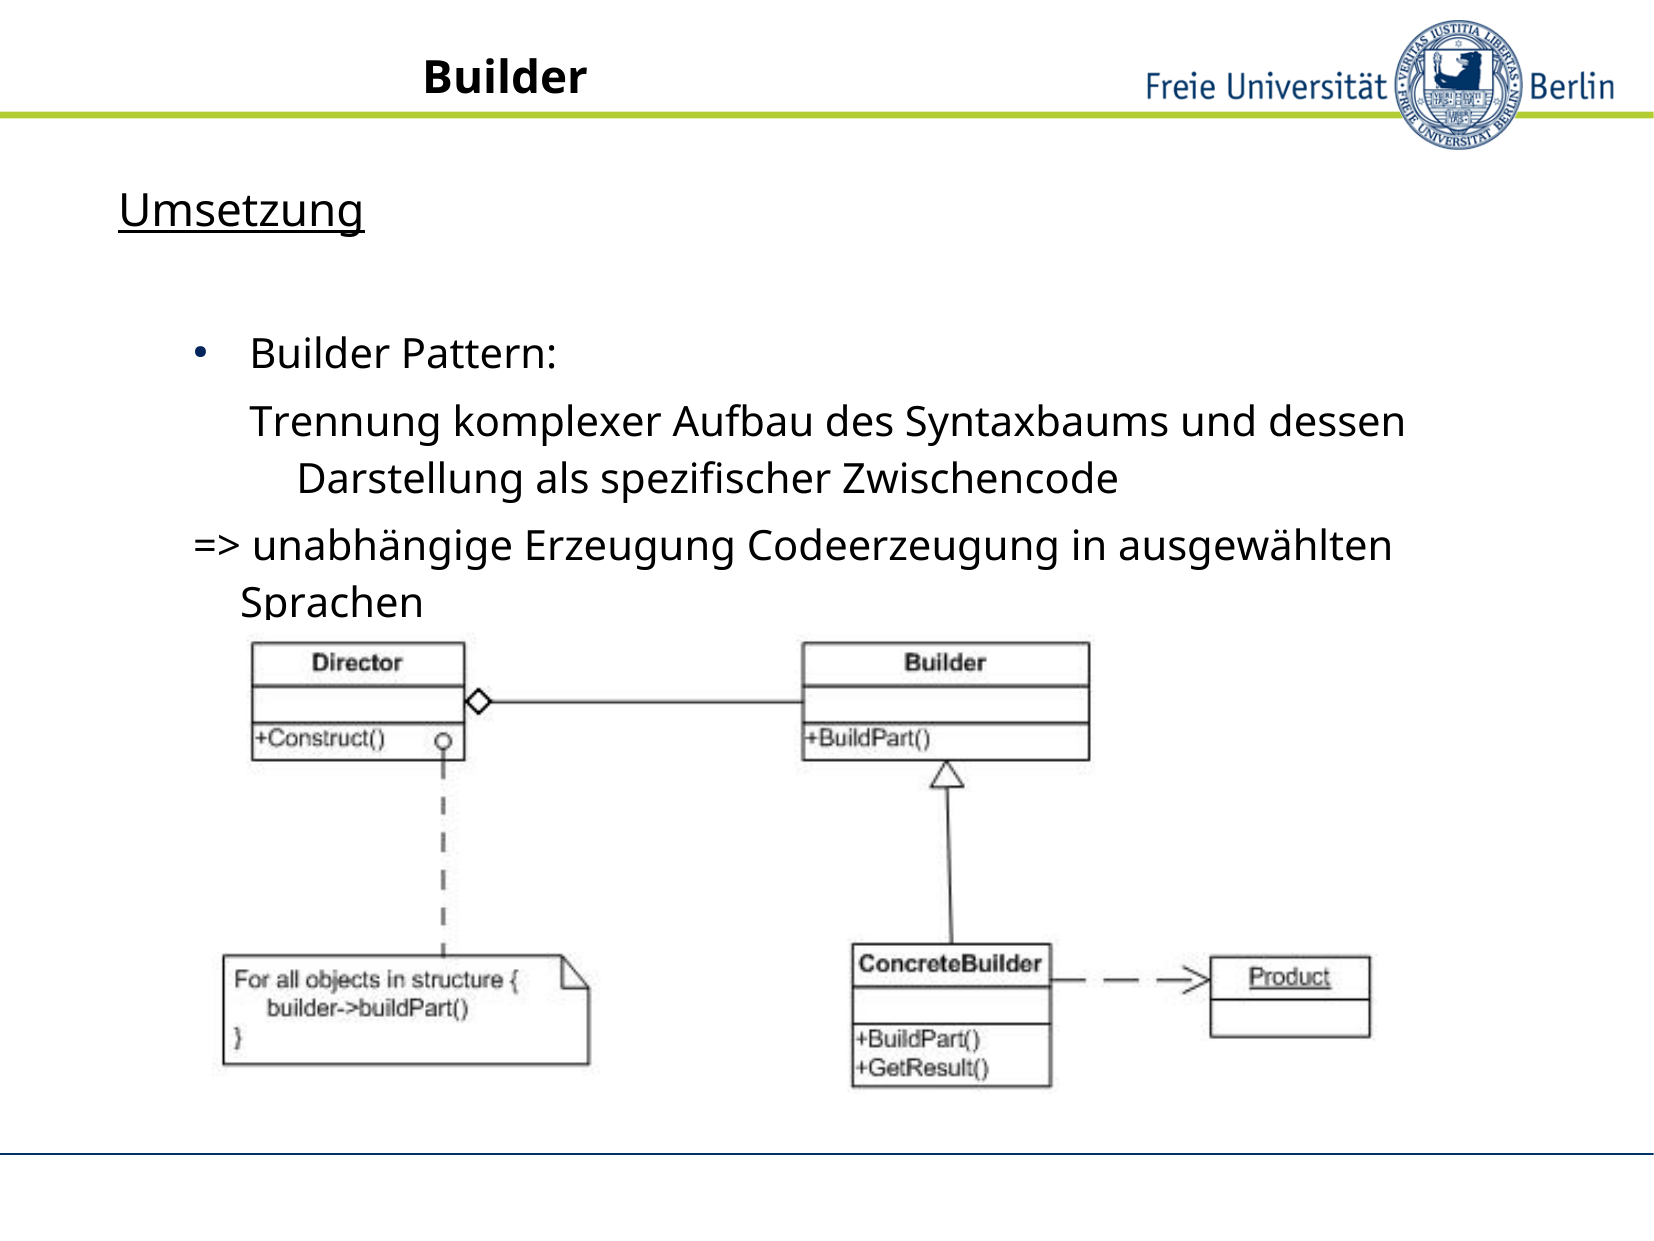

# Builder
Umsetzung
Builder Pattern:
Trennung komplexer Aufbau des Syntaxbaums und dessen Darstellung als spezifischer Zwischencode
=> unabhängige Erzeugung Codeerzeugung in ausgewählten Sprachen